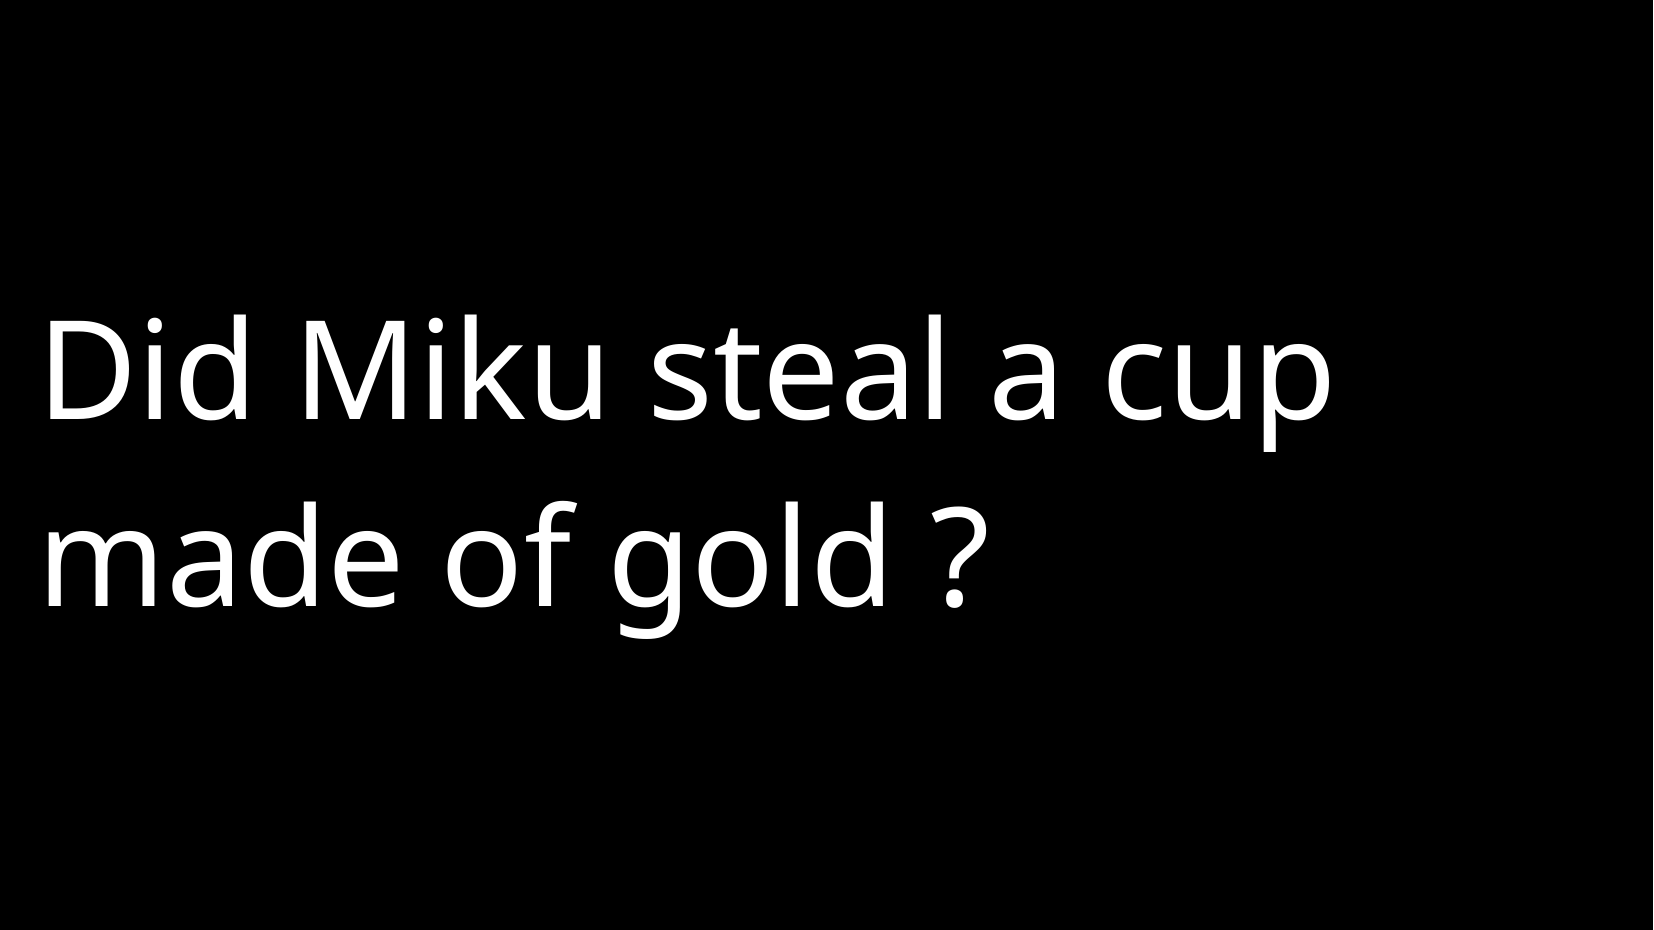

# Did Miku steal a cup made of gold ?